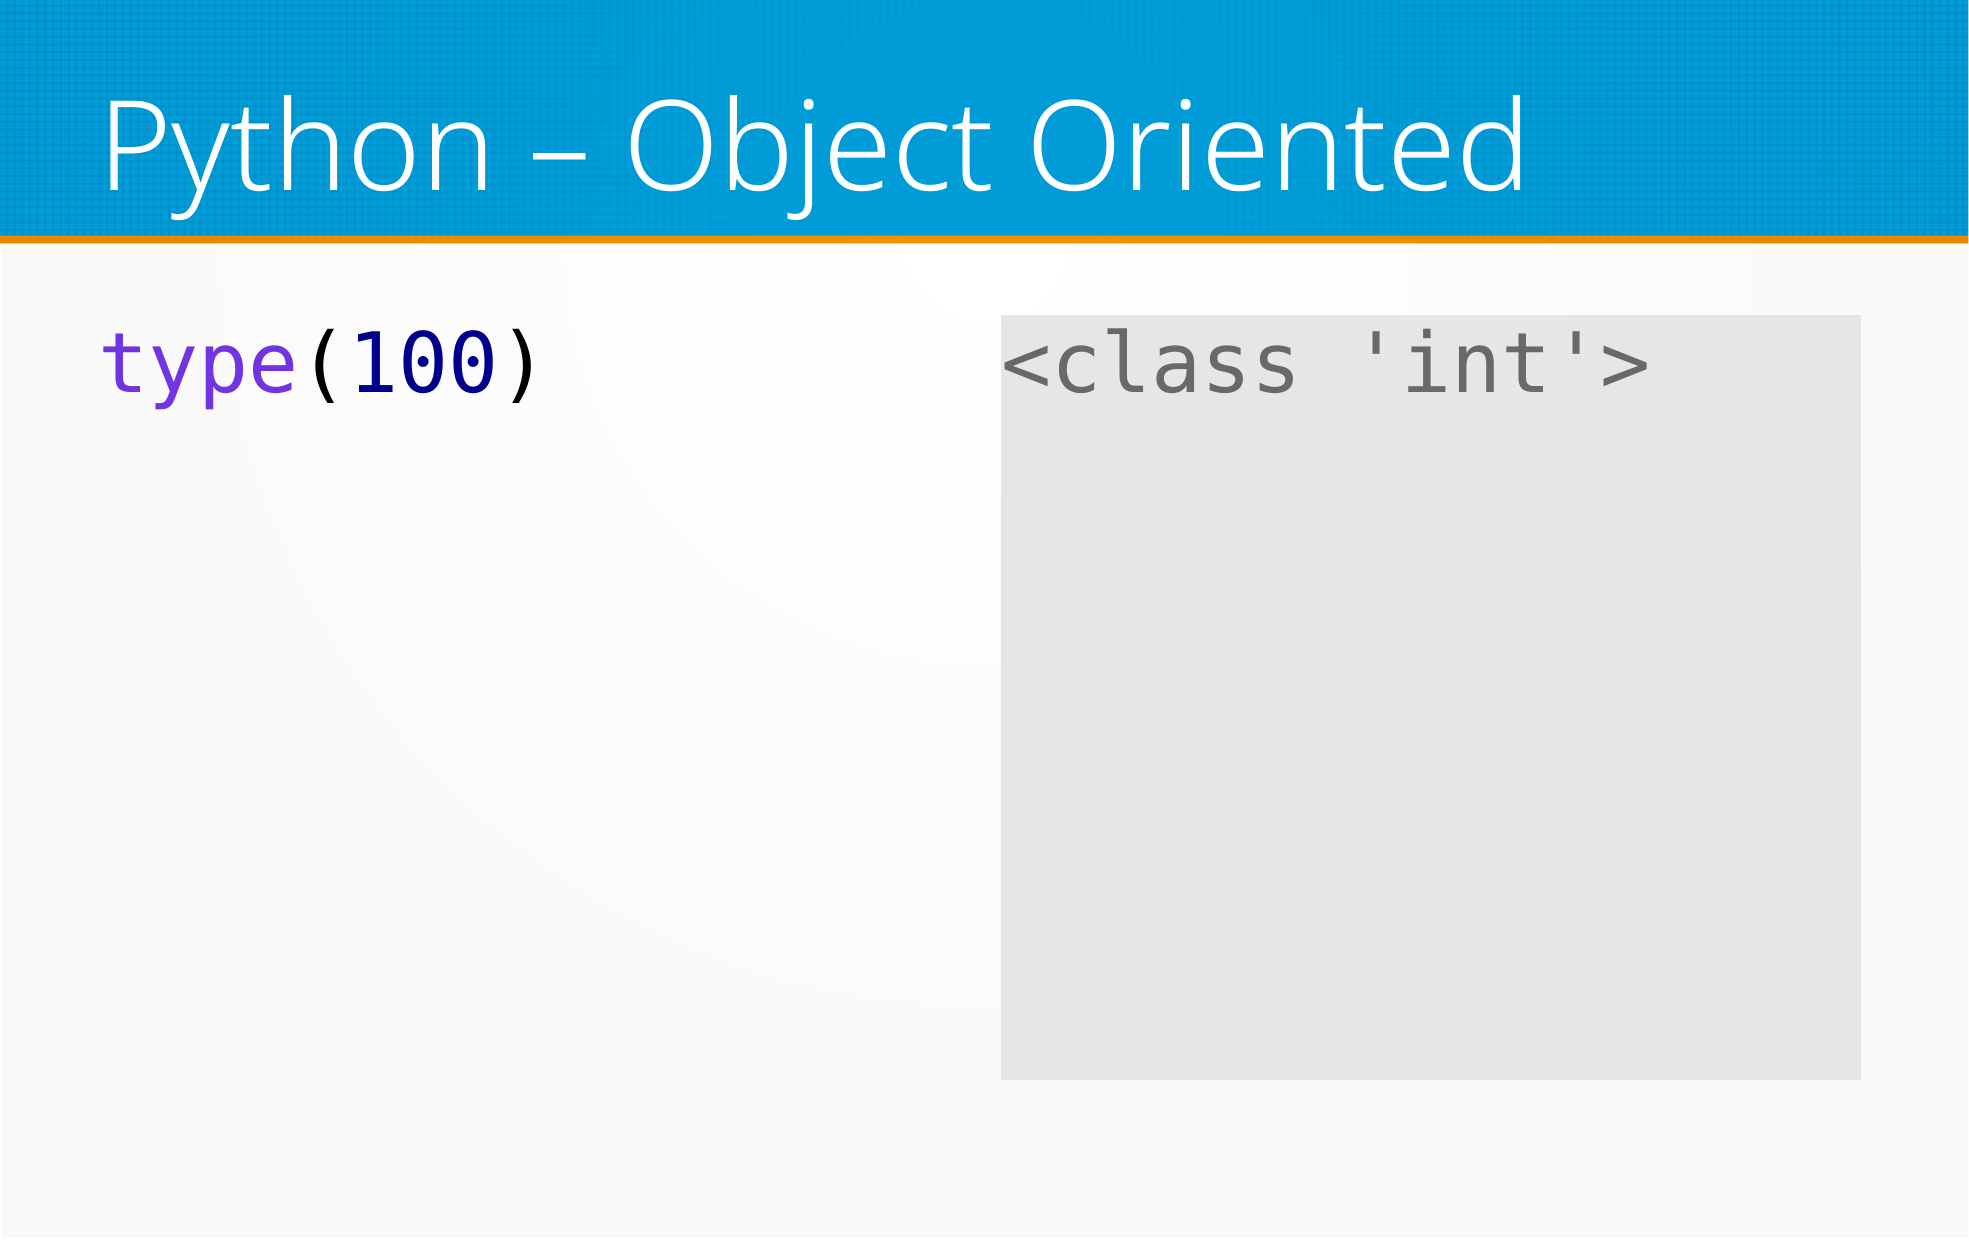

# Python – Object Oriented
type(100)
<class 'int'>